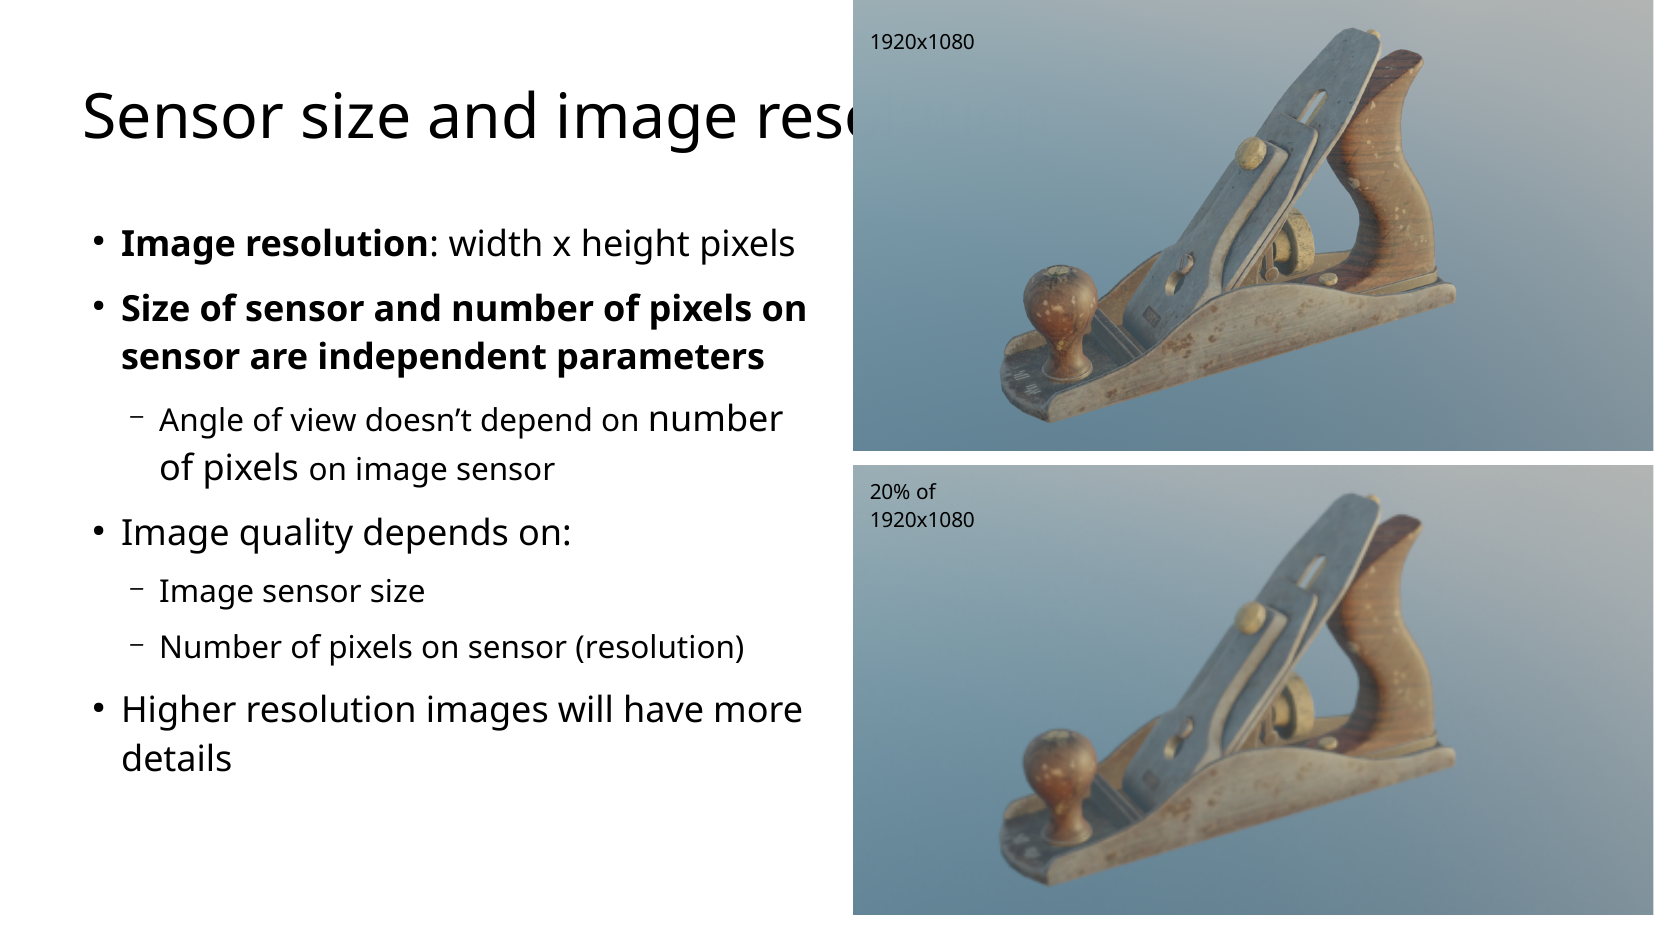

# Sensor size and image resolution
1920x1080
Image resolution: width x height pixels
Size of sensor and number of pixels on sensor are independent parameters
Angle of view doesn’t depend on number of pixels on image sensor
Image quality depends on:
Image sensor size
Number of pixels on sensor (resolution)
Higher resolution images will have more details
20% of 1920x1080
34